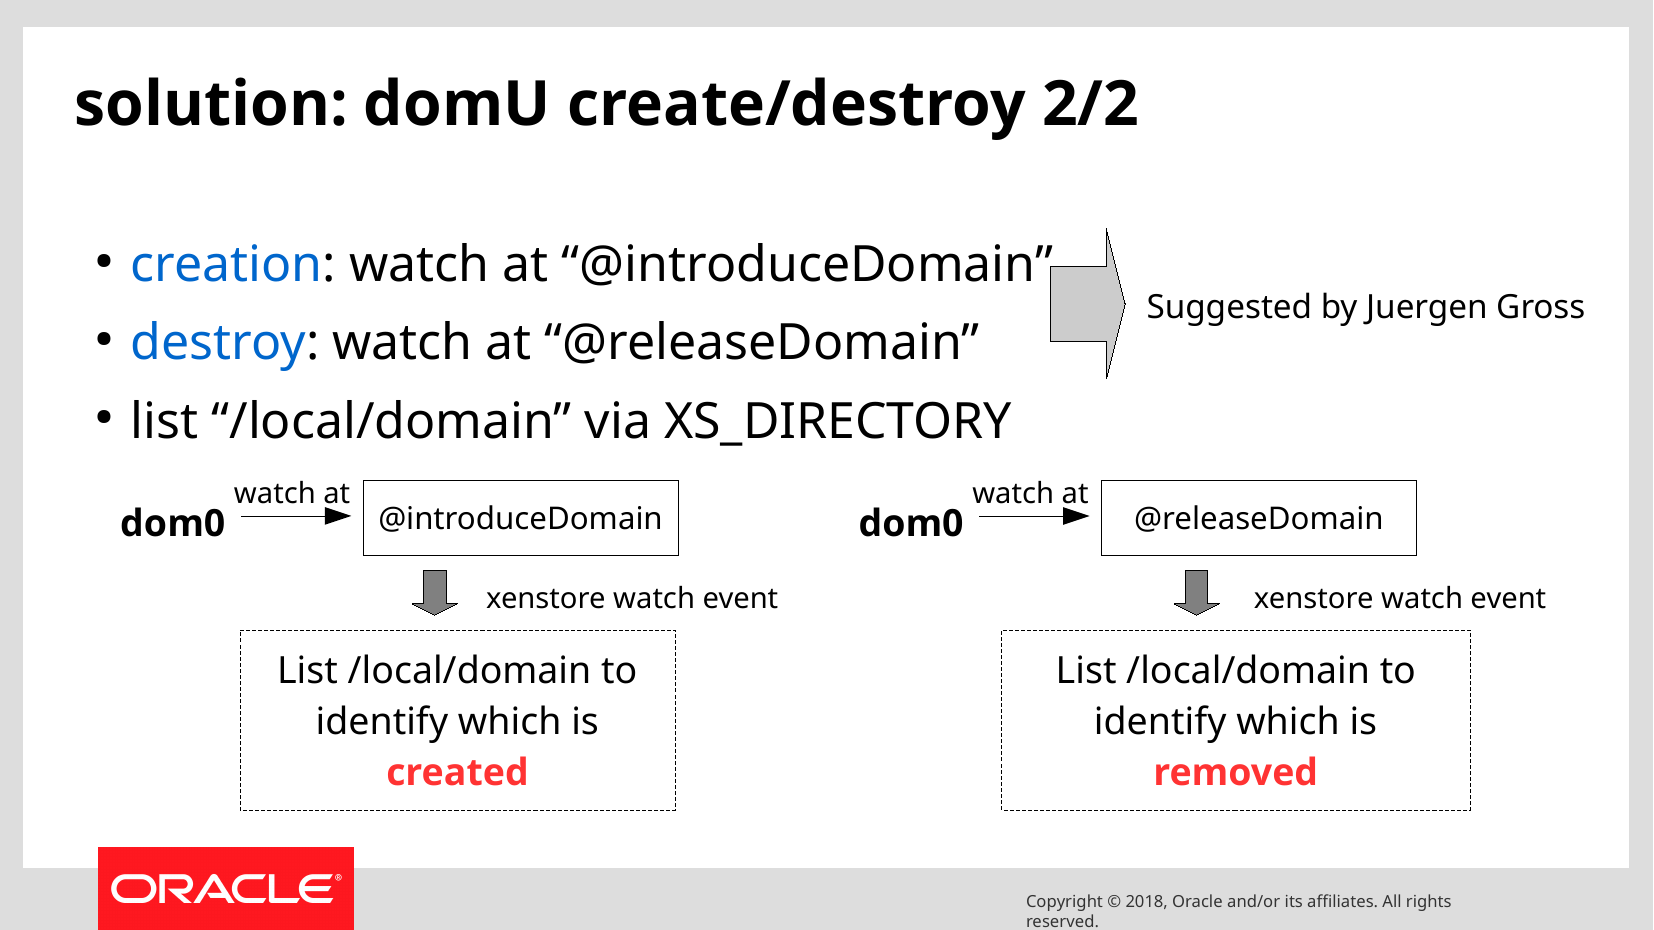

solution: domU create/destroy 2/2
creation: watch at “@introduceDomain”
destroy: watch at “@releaseDomain”
list “/local/domain” via XS_DIRECTORY
Suggested by Juergen Gross
watch at
watch at
@introduceDomain
@releaseDomain
dom0
dom0
xenstore watch event
xenstore watch event
List /local/domain to identify which is created
List /local/domain to identify which is removed
Copyright © 2018, Oracle and/or its affiliates. All rights reserved.